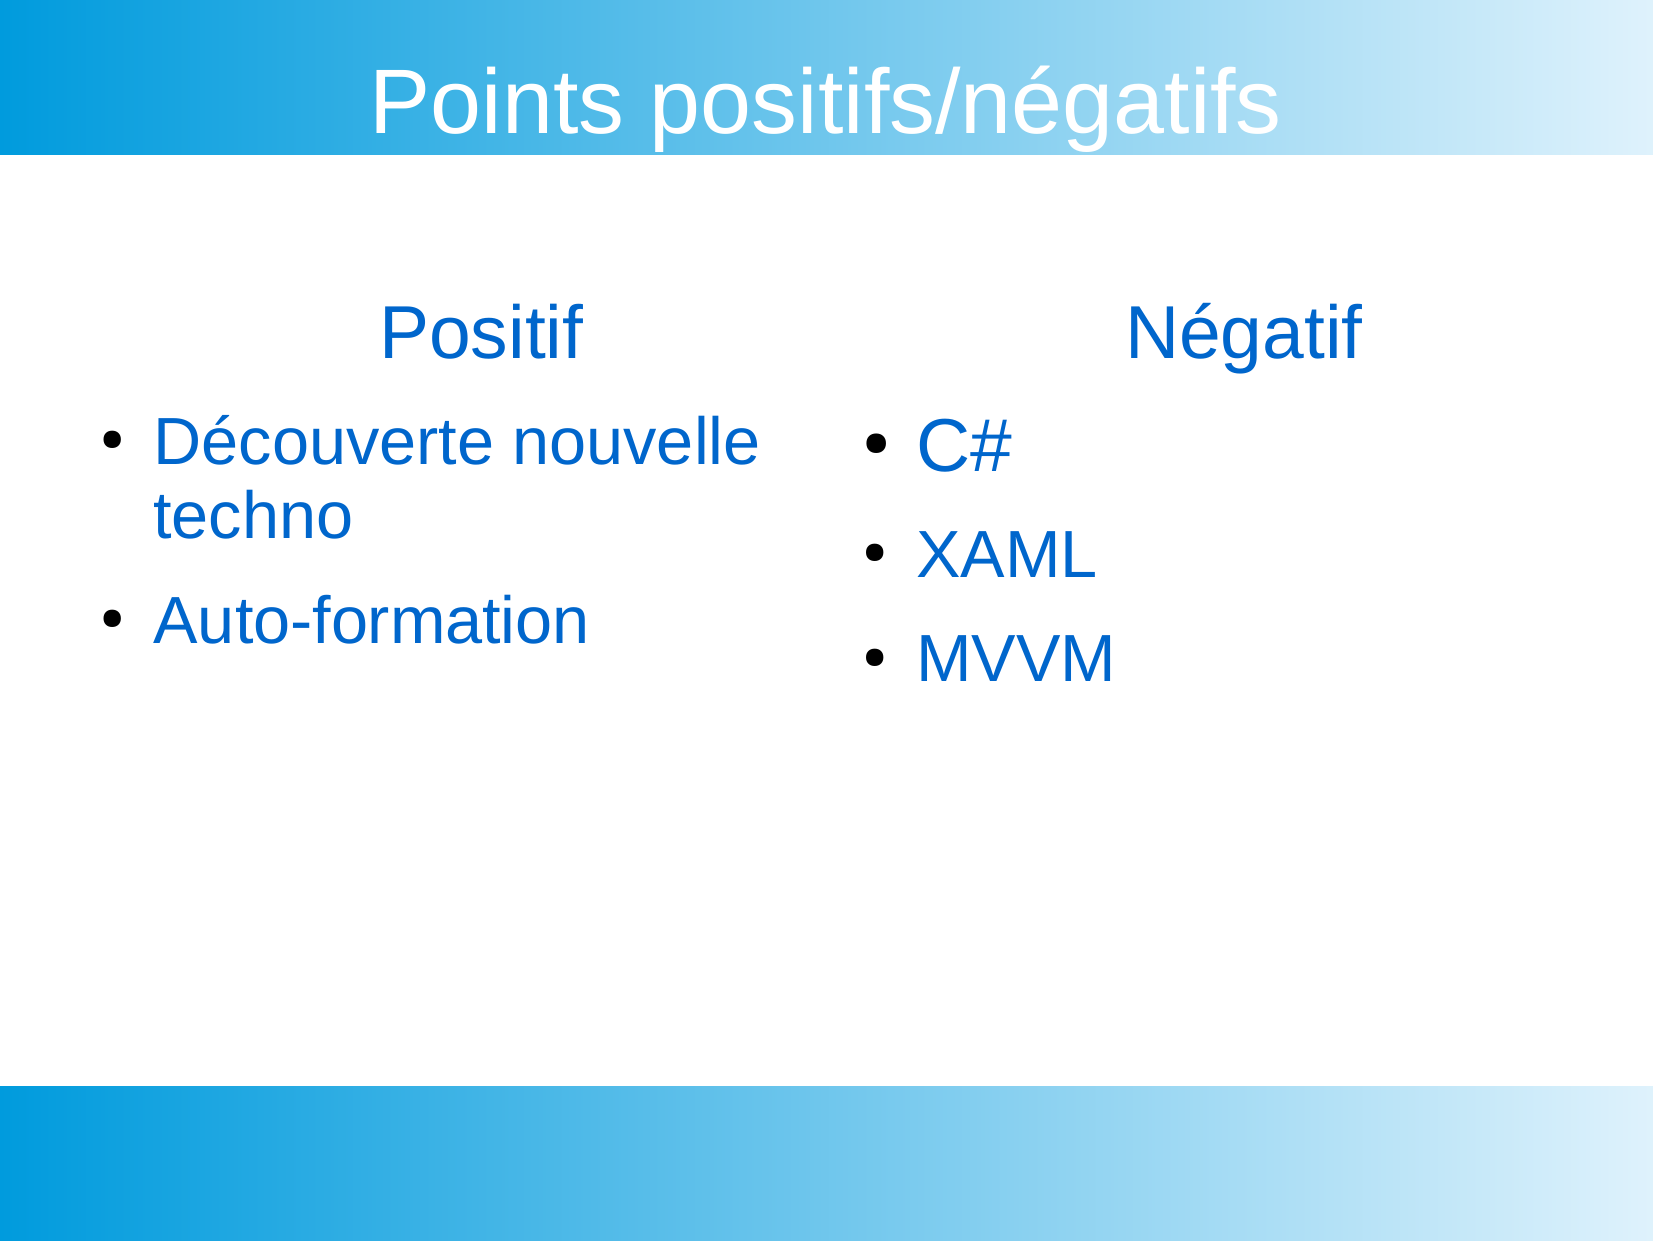

# Points positifs/négatifs
Positif
Découverte nouvelle techno
Auto-formation
Négatif
C#
XAML
MVVM